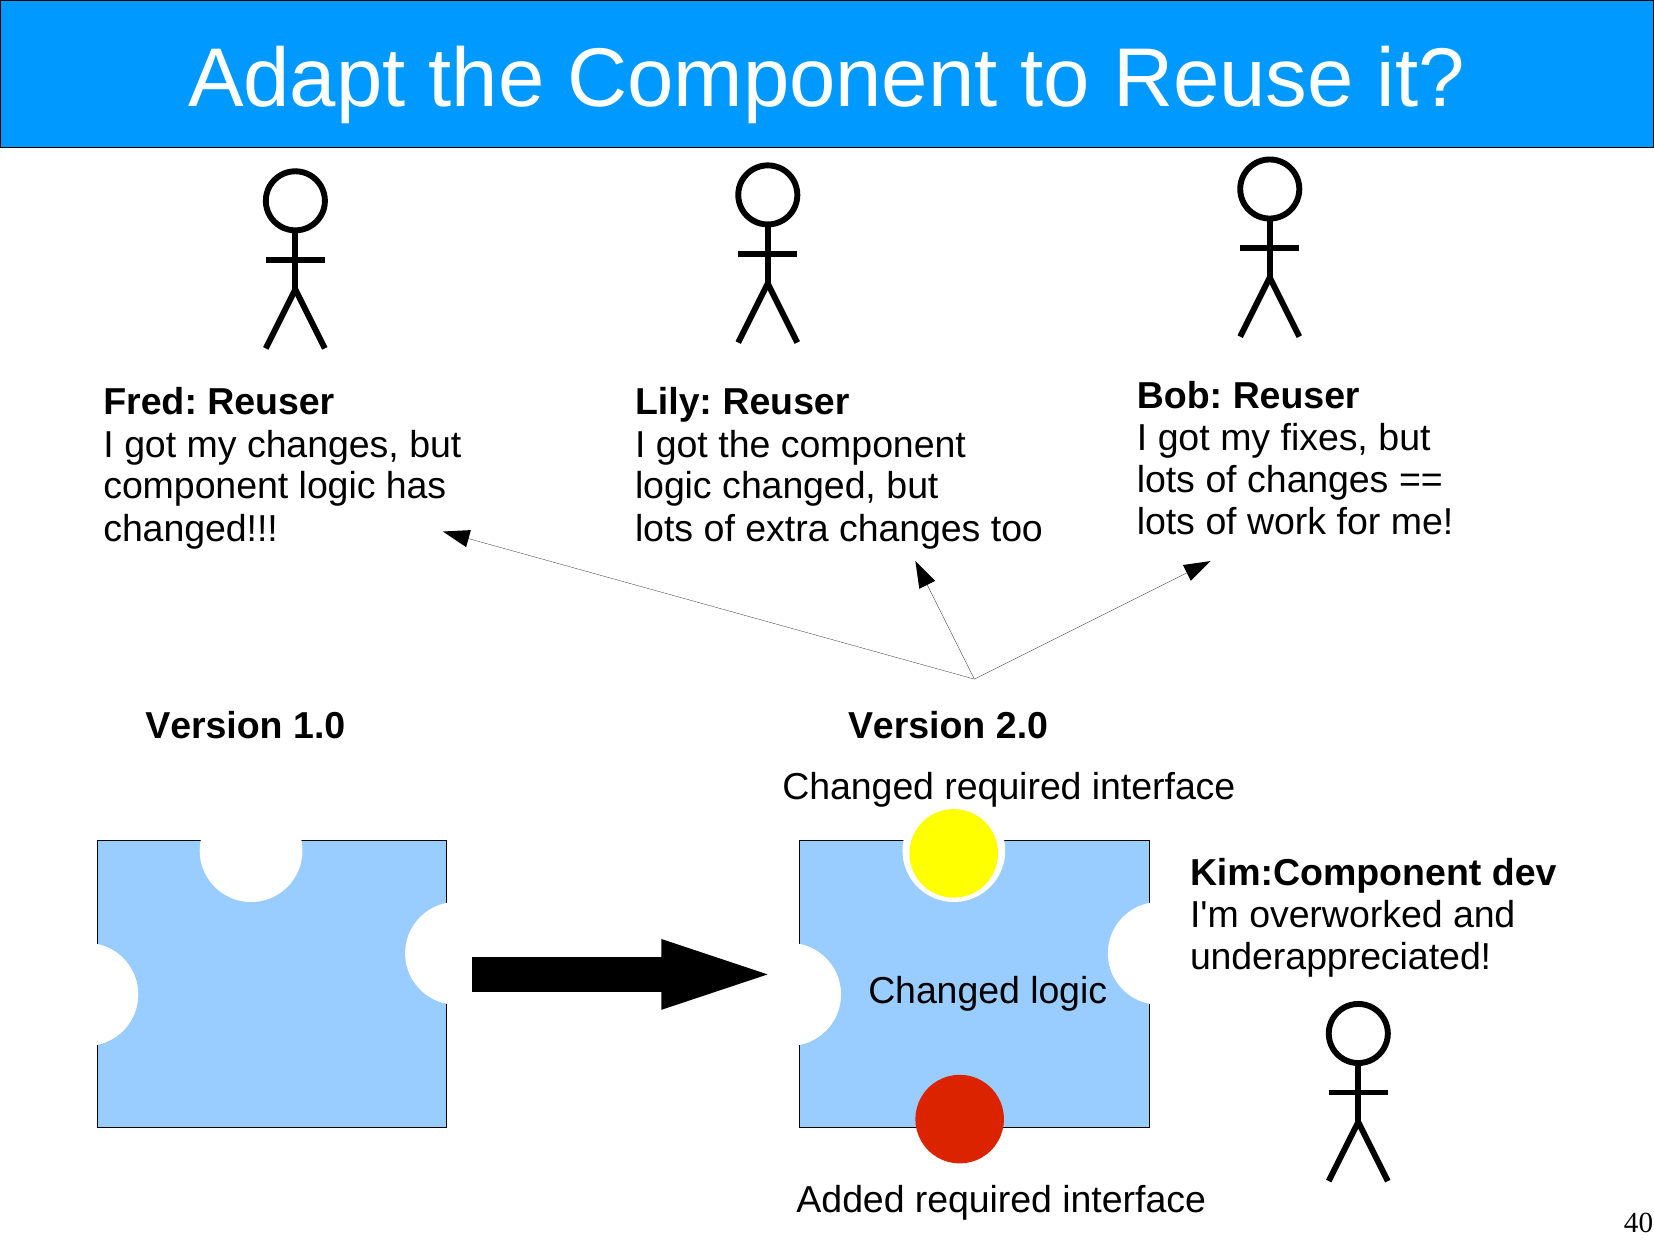

# Adapt the Component to Reuse it?
Bob: Reuser
I got my fixes, but
lots of changes ==
lots of work for me!
Fred: Reuser
I got my changes, but
component logic has
changed!!!
Lily: Reuser
I got the component
logic changed, but
lots of extra changes too
Version 1.0
Version 2.0
Changed required interface
Kim:Component dev
I'm overworked and
underappreciated!
Changed logic
Added required interface
40